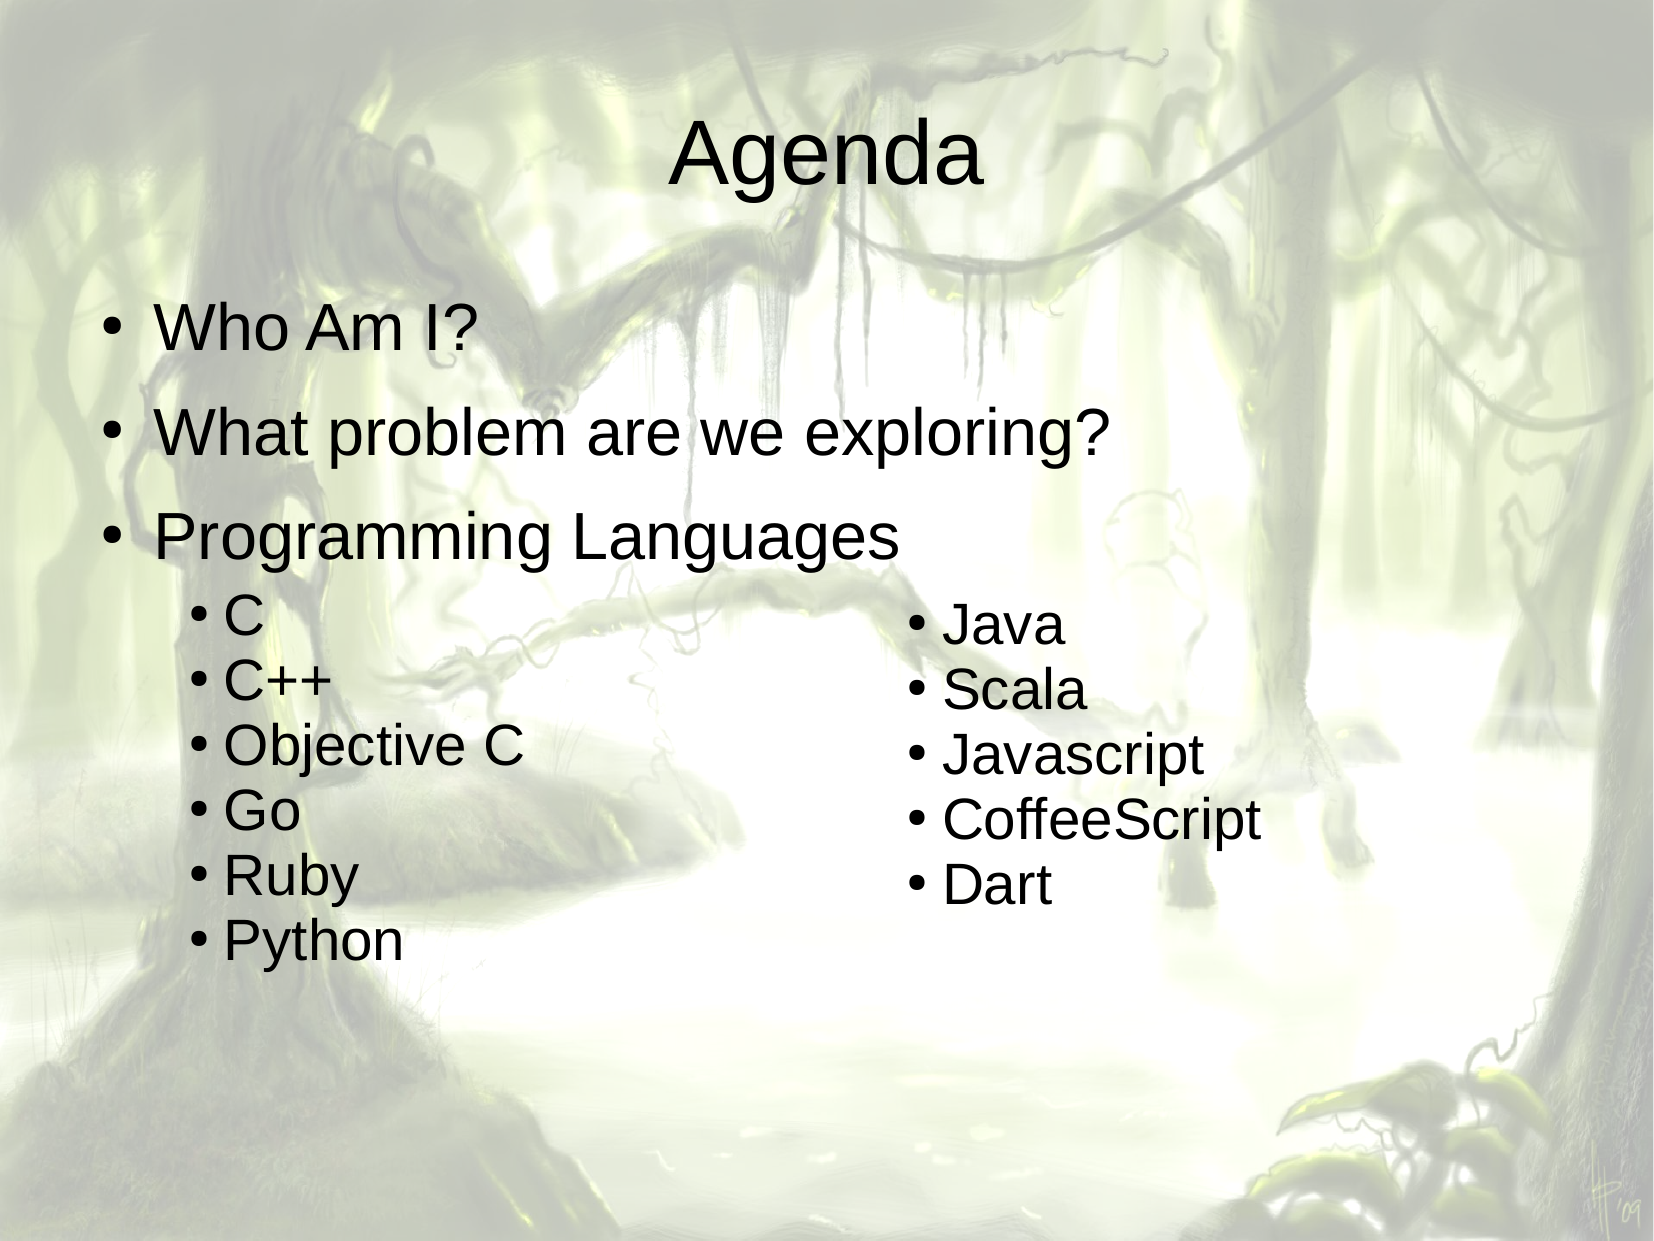

# Agenda
Who Am I?
What problem are we exploring?
Programming Languages
C
C++
Objective C
Go
Ruby
Python
Java
Scala
Javascript
CoffeeScript
Dart